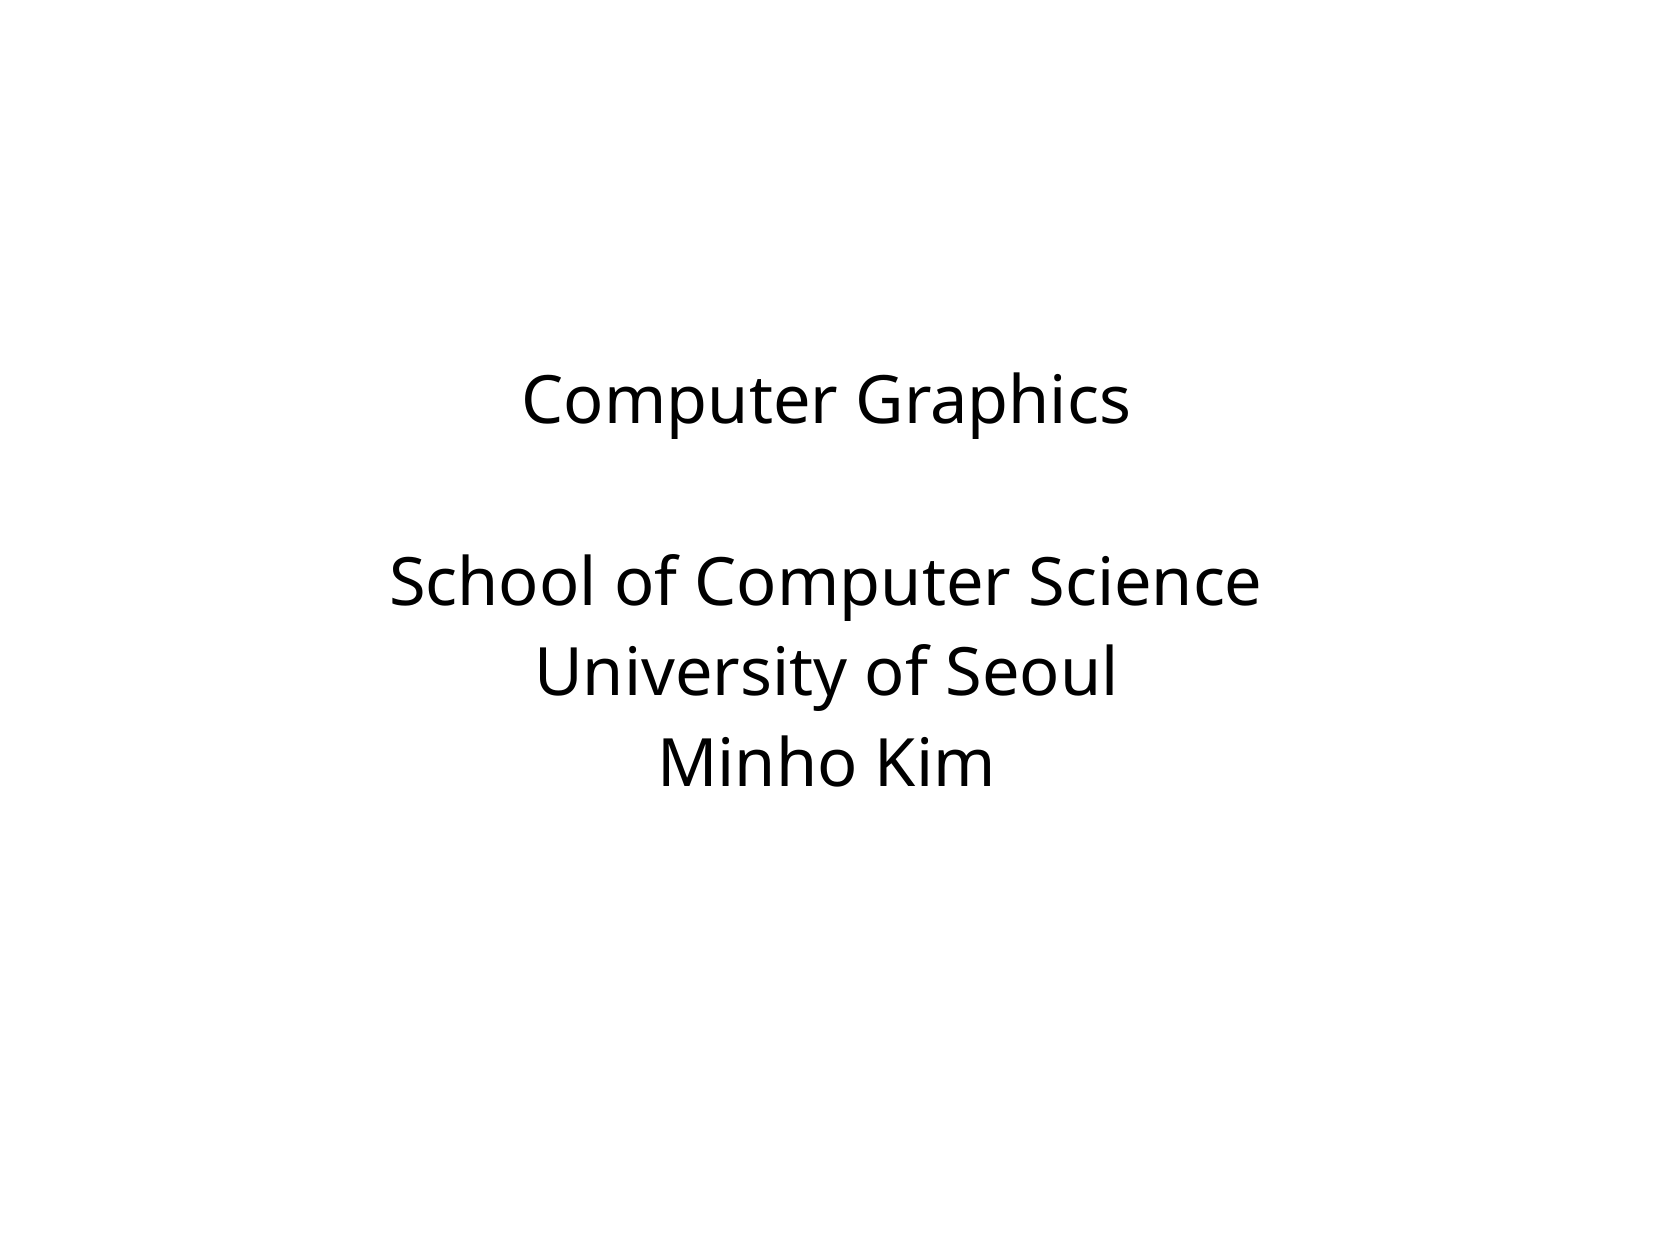

# Computer Graphics
School of Computer Science
University of Seoul
Minho Kim